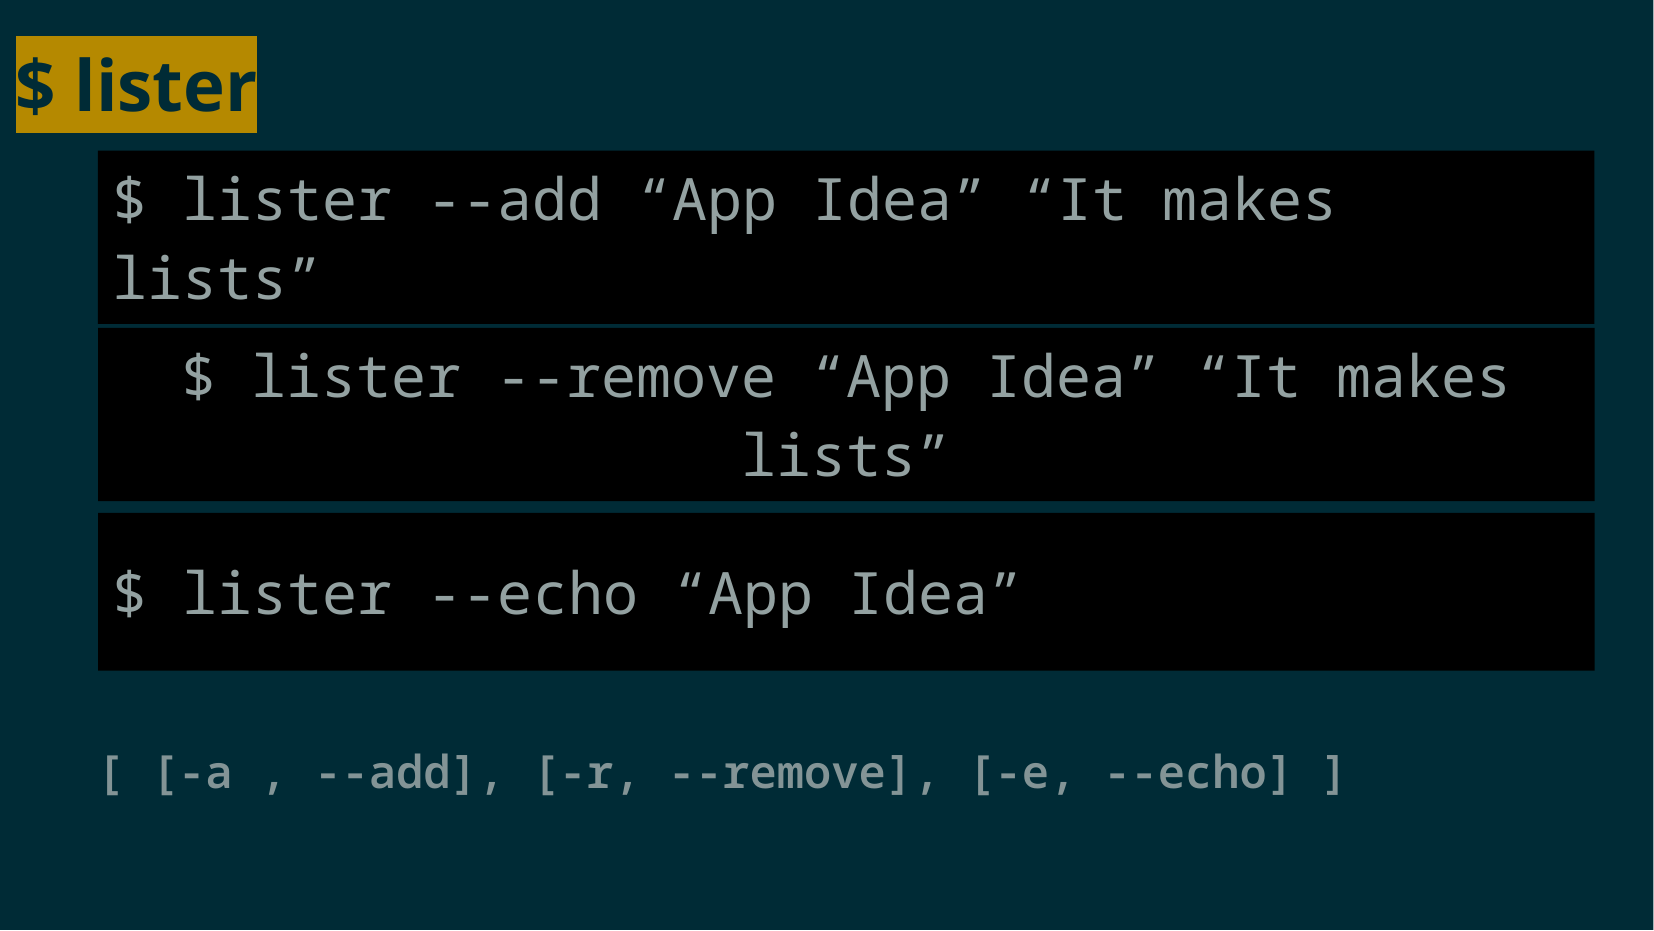

# $ Lister
--linemode
$ lister --add “App Idea” “It makes lists”
$ lister --remove “App Idea” “It makes lists”
$ lister --echo “App Idea”
[ [-a , --add], [-r, --remove], [-e, --echo] ]